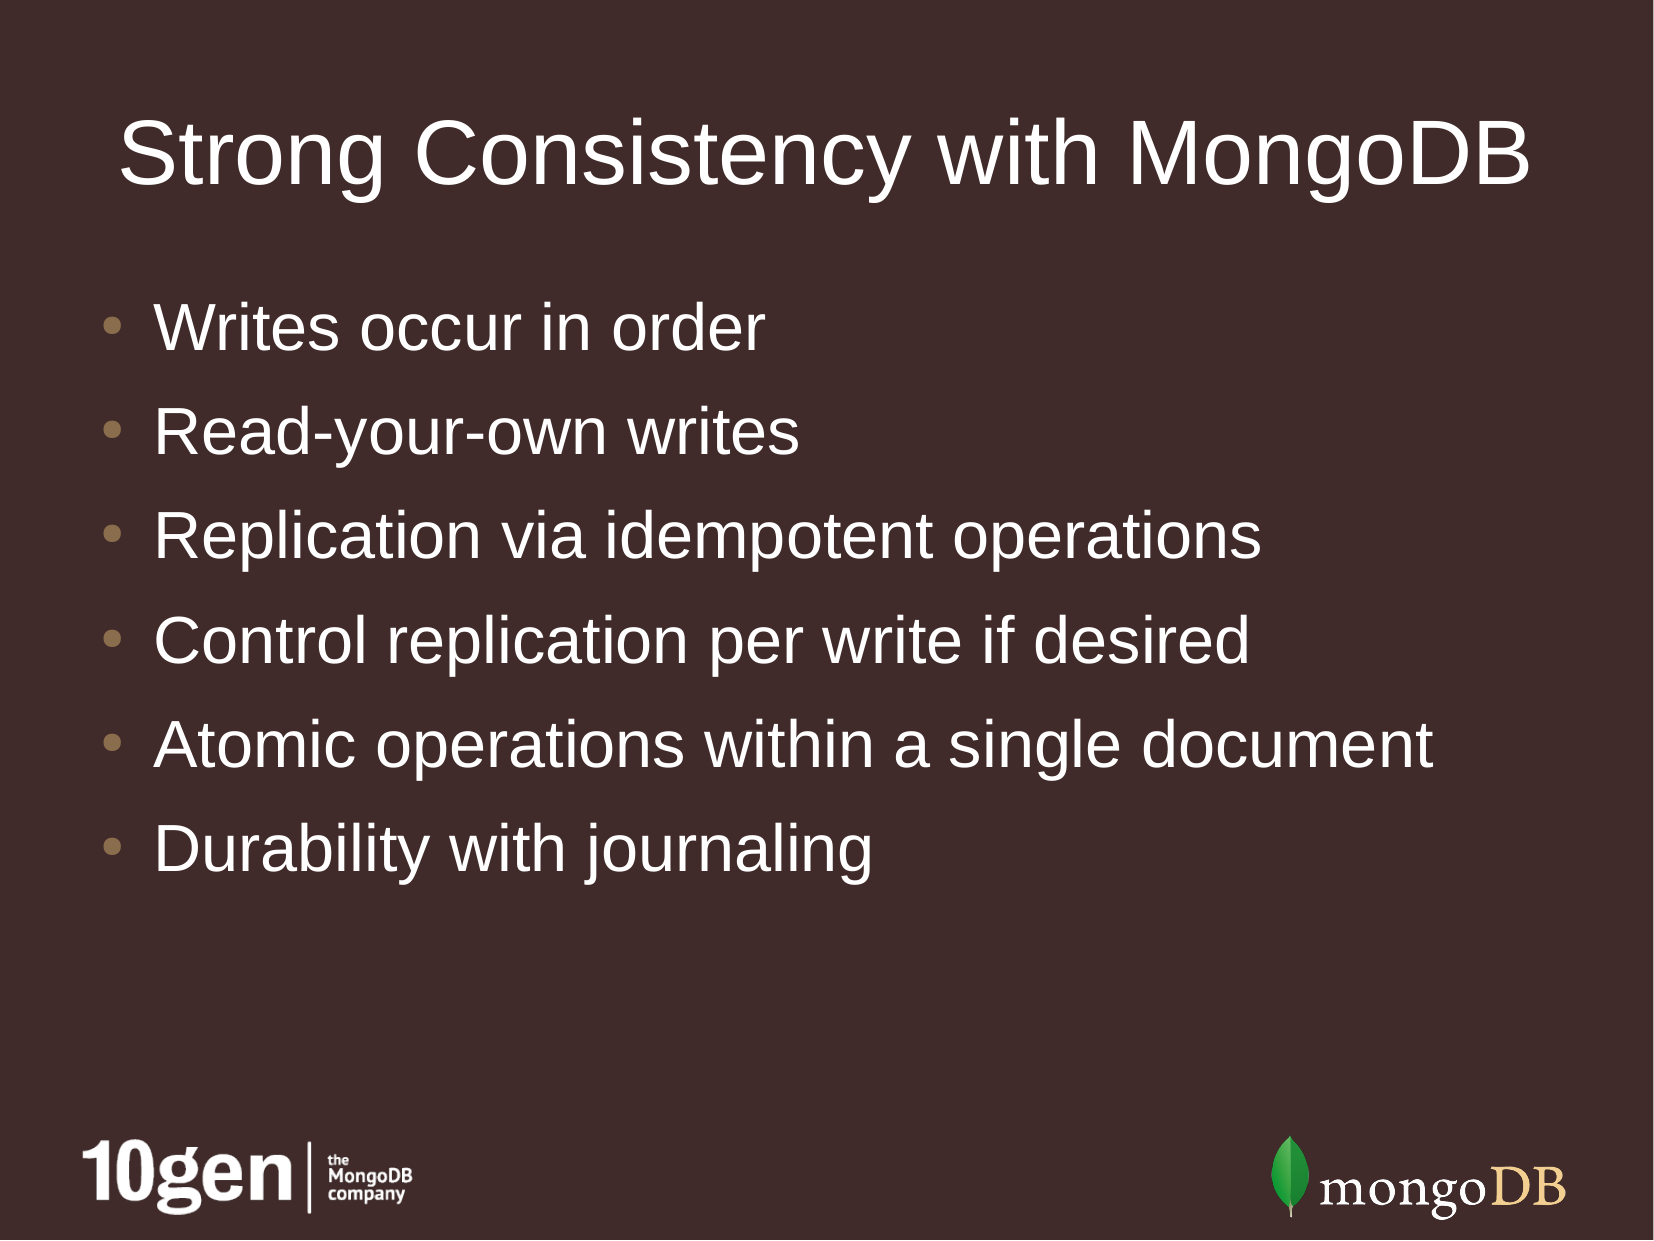

# Strong Consistency with MongoDB
Writes occur in order
Read-your-own writes
Replication via idempotent operations
Control replication per write if desired
Atomic operations within a single document
Durability with journaling